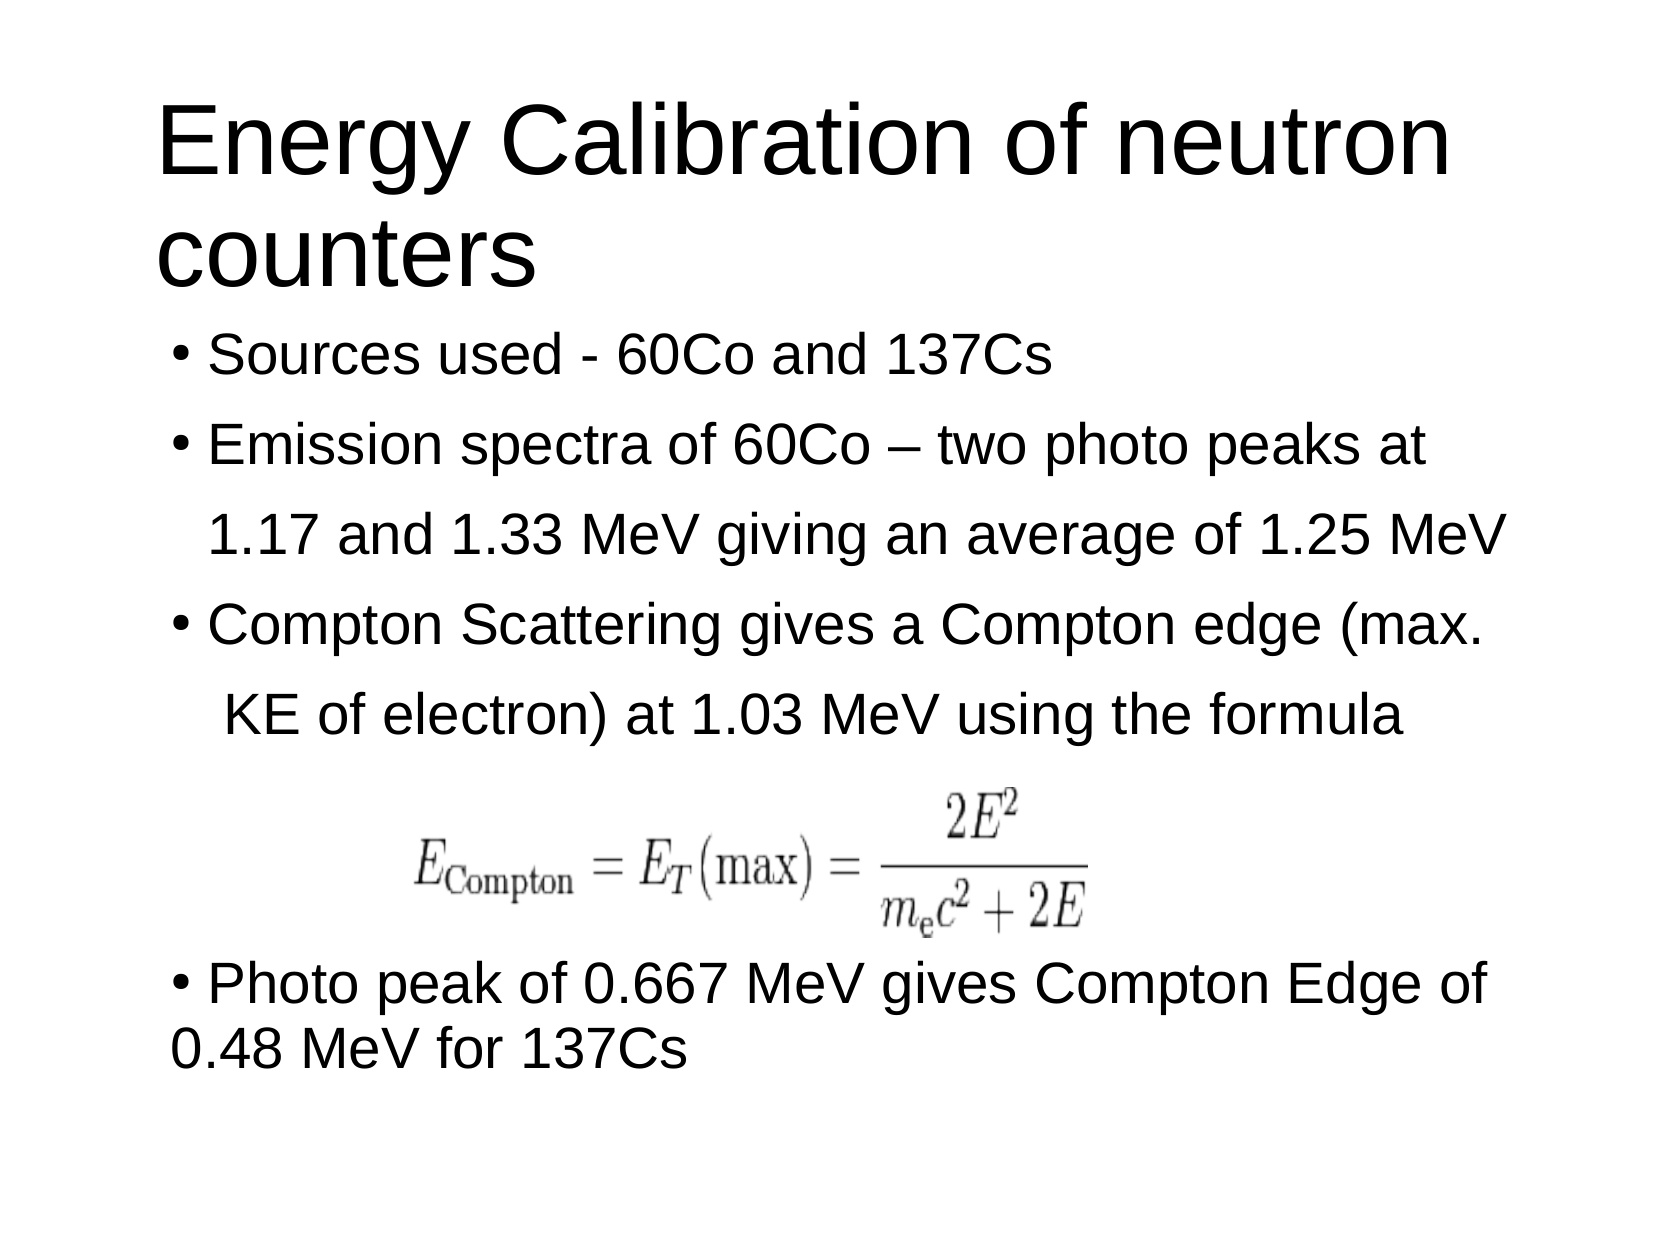

Energy Calibration of neutron counters
 Sources used - 60Co and 137Cs
 Emission spectra of 60Co – two photo peaks at
 1.17 and 1.33 MeV giving an average of 1.25 MeV
 Compton Scattering gives a Compton edge (max.
 KE of electron) at 1.03 MeV using the formula
 Photo peak of 0.667 MeV gives Compton Edge of 0.48 MeV for 137Cs